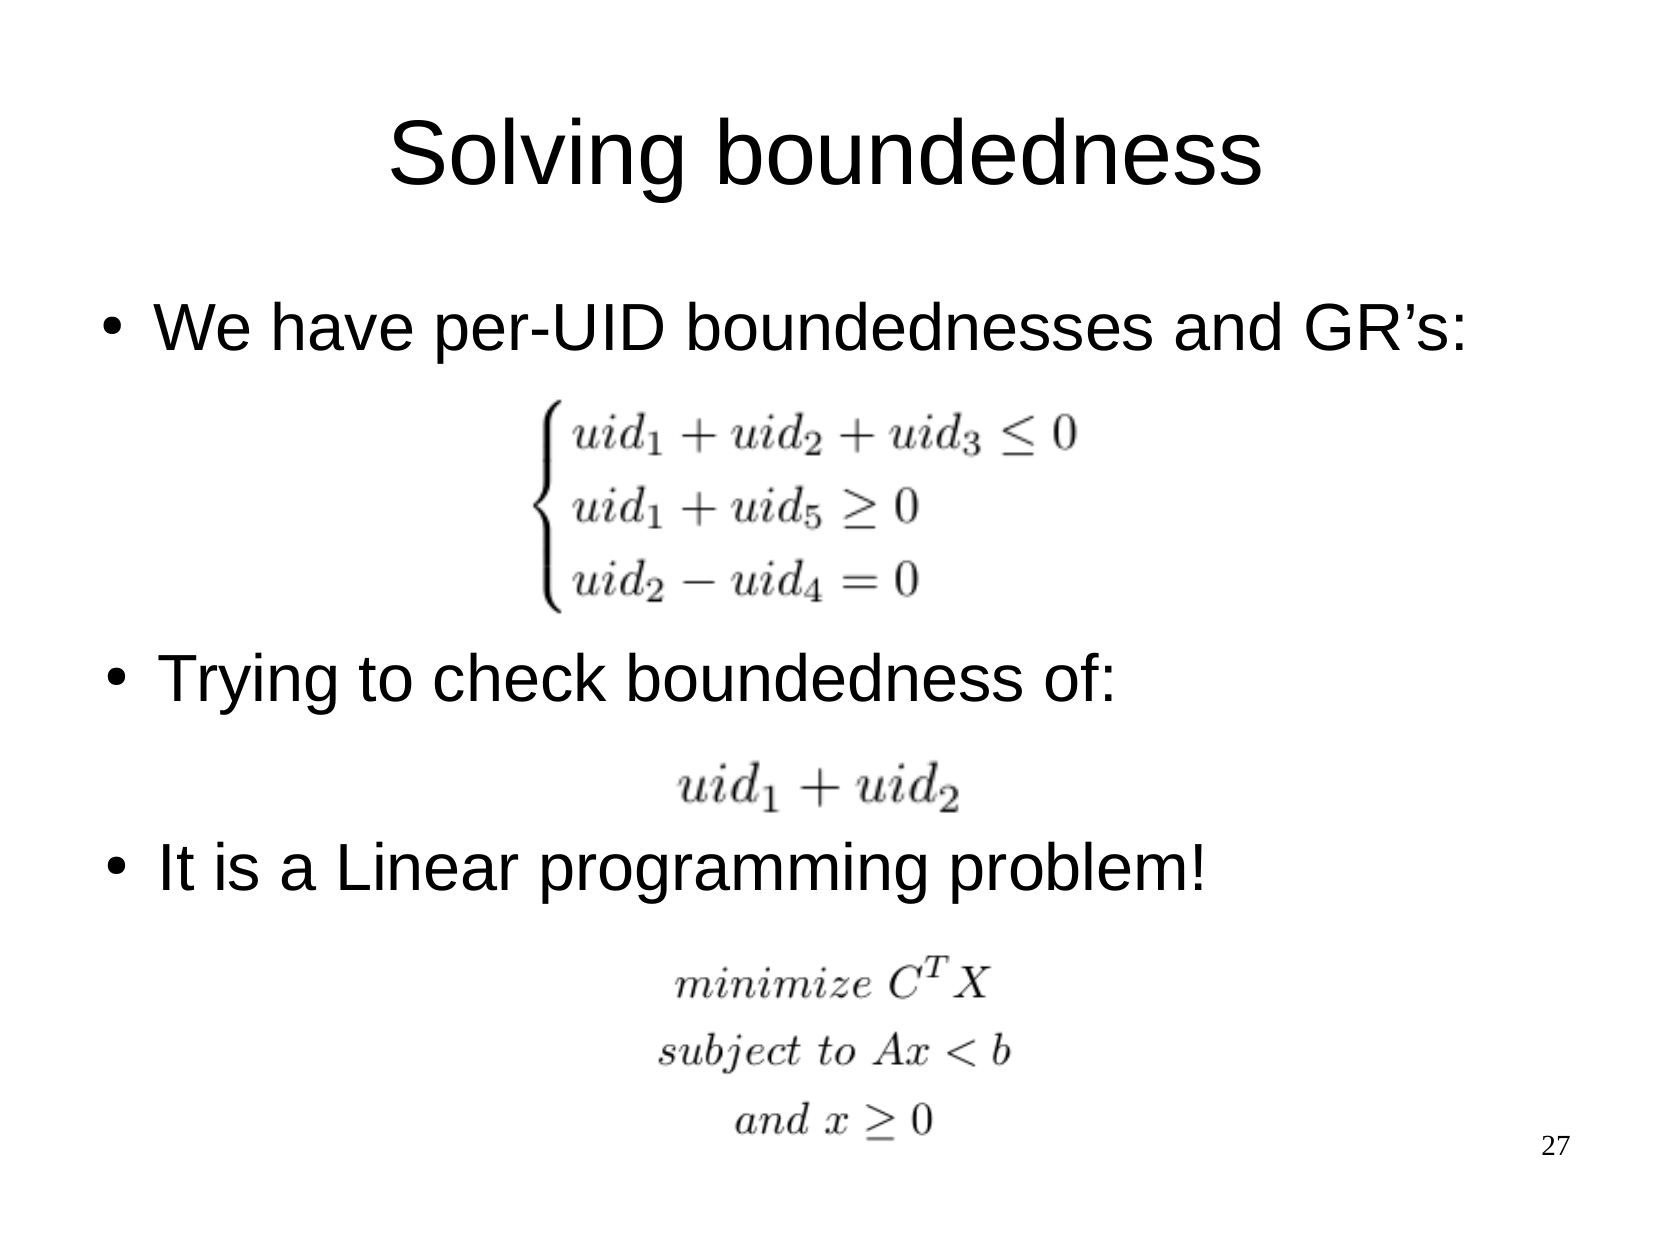

# Solving boundedness
We have per-UID boundednesses and GR’s:
Trying to check boundedness of:
It is a Linear programming problem!
27